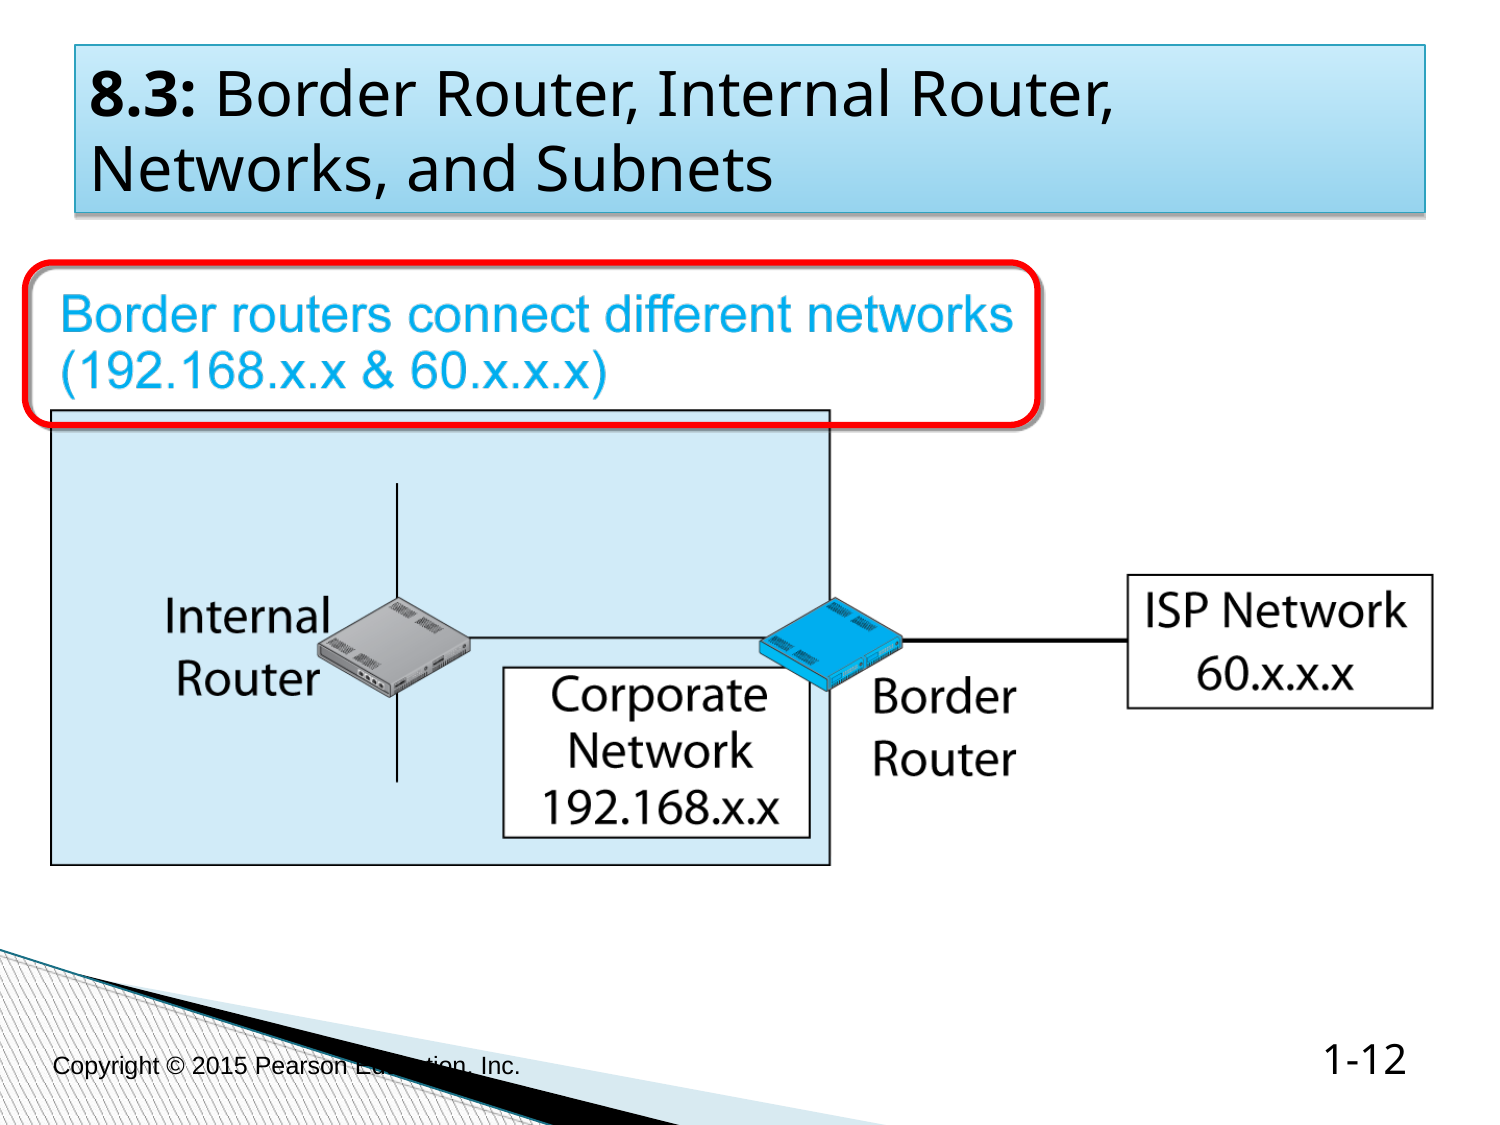

# 8.3: Border Router, Internal Router, Networks, and Subnets
Copyright © 2015 Pearson Education, Inc.